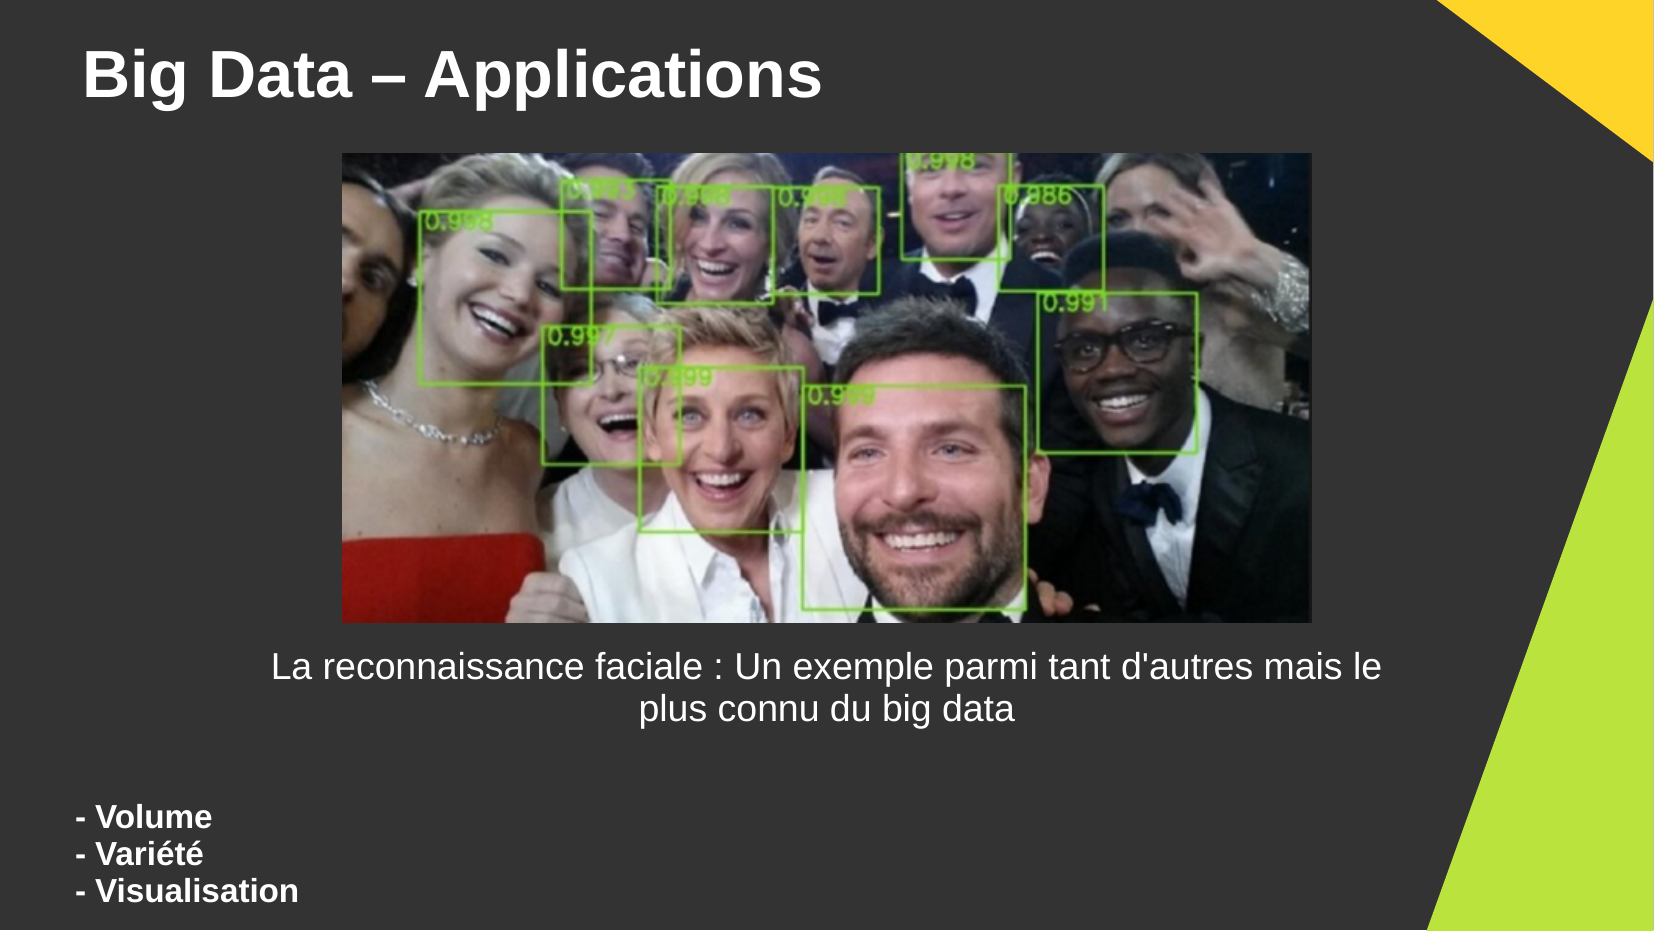

# Big Data – Applications
La reconnaissance faciale : Un exemple parmi tant d'autres mais le plus connu du big data
- Volume
- Variété
- Visualisation